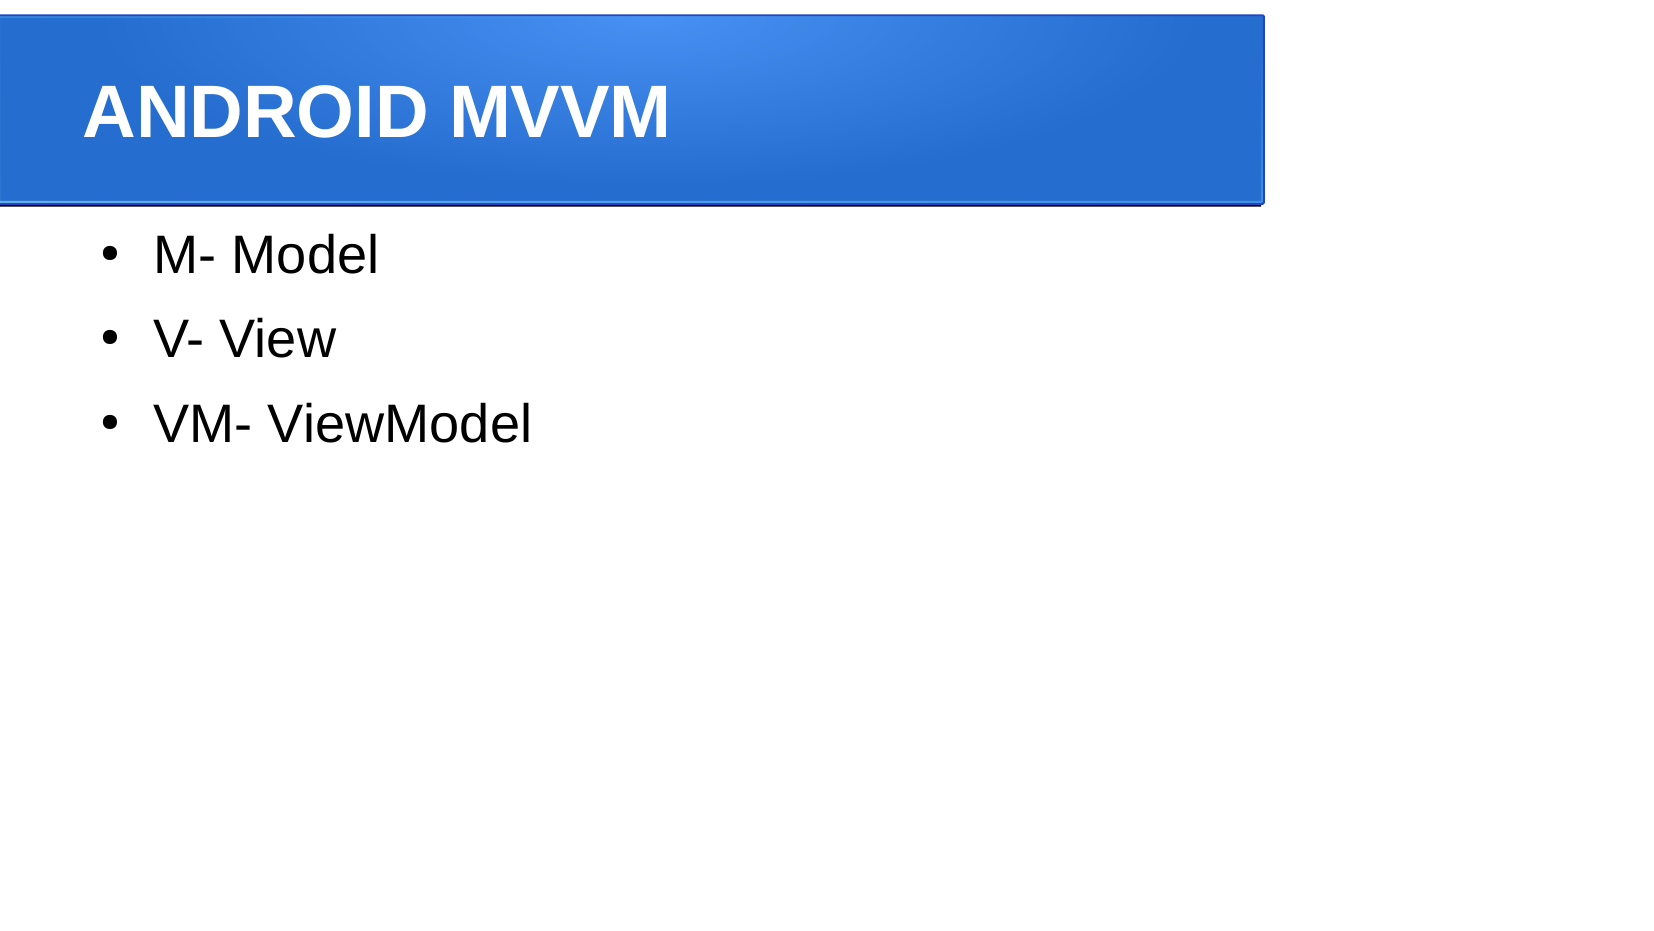

# ANDROID MVVM
M- Model
V- View
VM- ViewModel